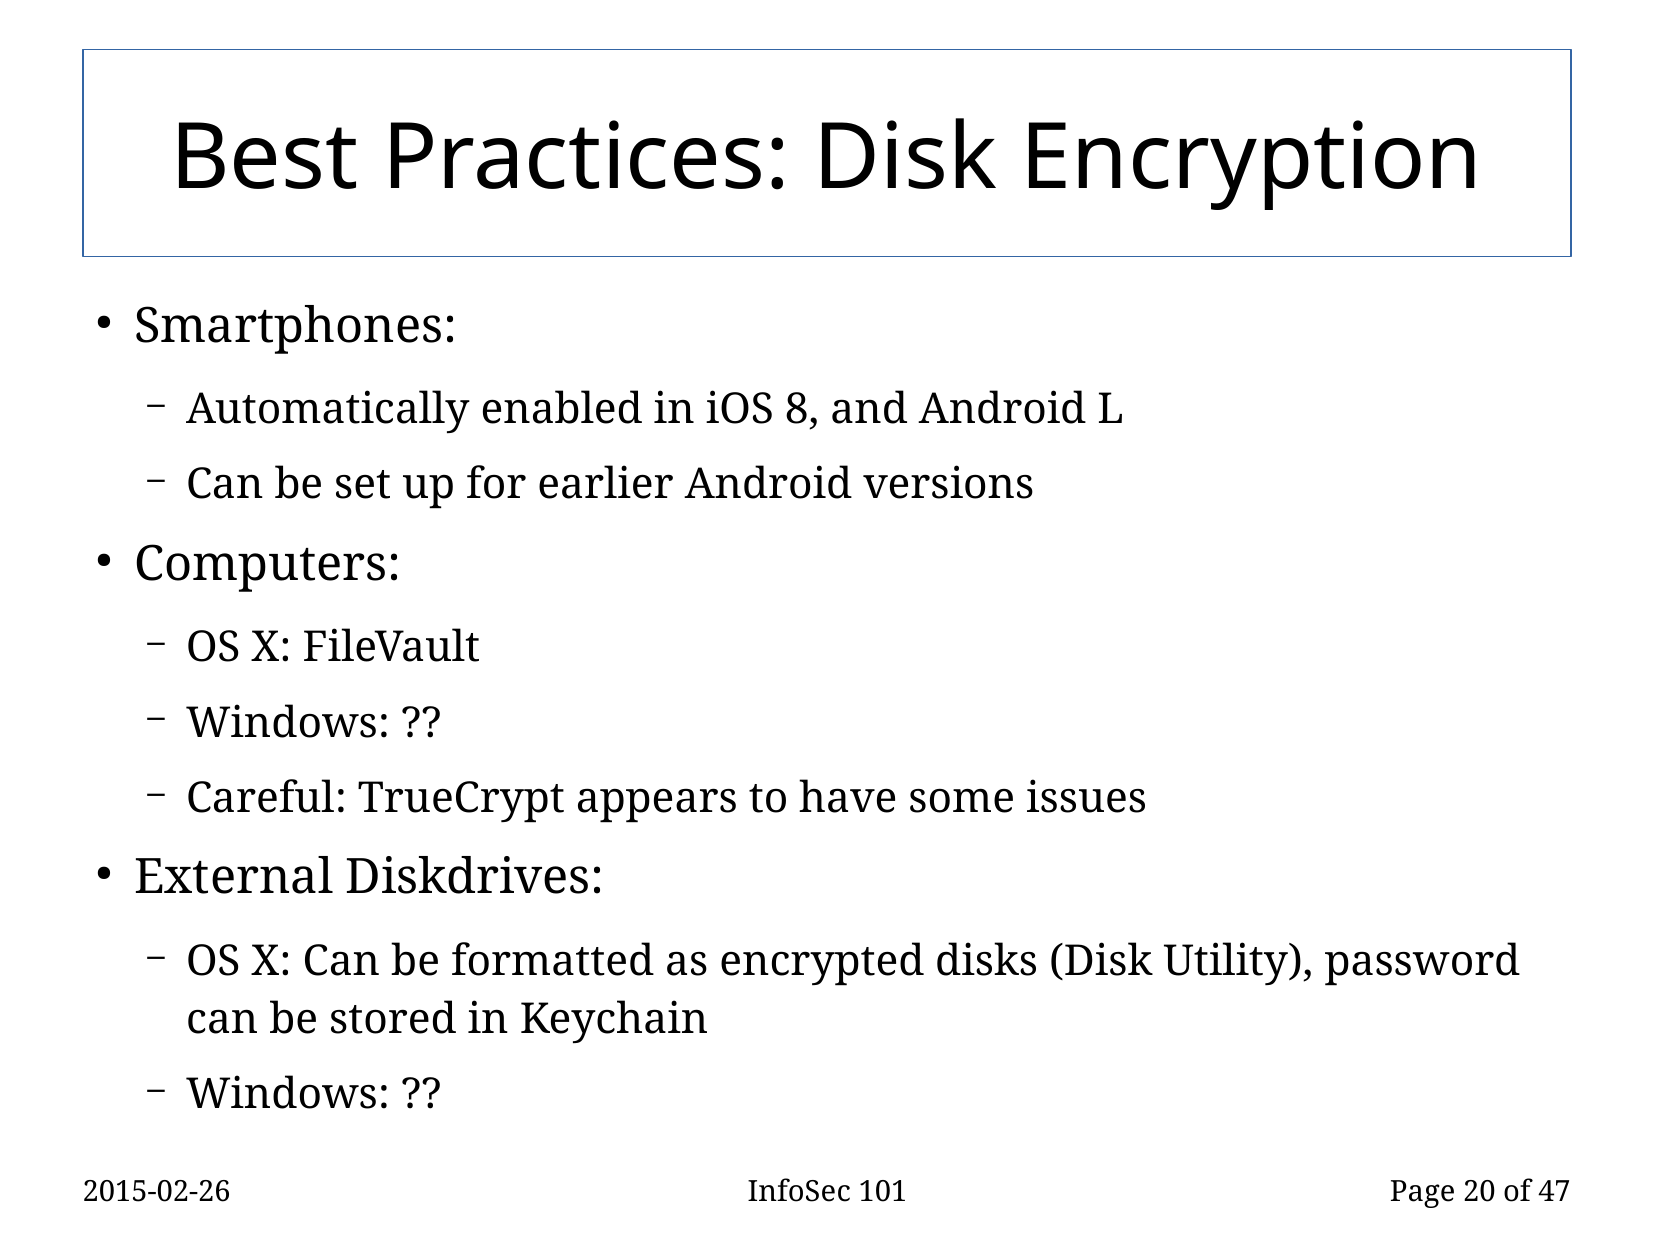

# Best Practices: Disk Encryption
Smartphones:
Automatically enabled in iOS 8, and Android L
Can be set up for earlier Android versions
Computers:
OS X: FileVault
Windows: ??
Careful: TrueCrypt appears to have some issues
External Diskdrives:
OS X: Can be formatted as encrypted disks (Disk Utility), password can be stored in Keychain
Windows: ??
2015-02-26
InfoSec 101
20